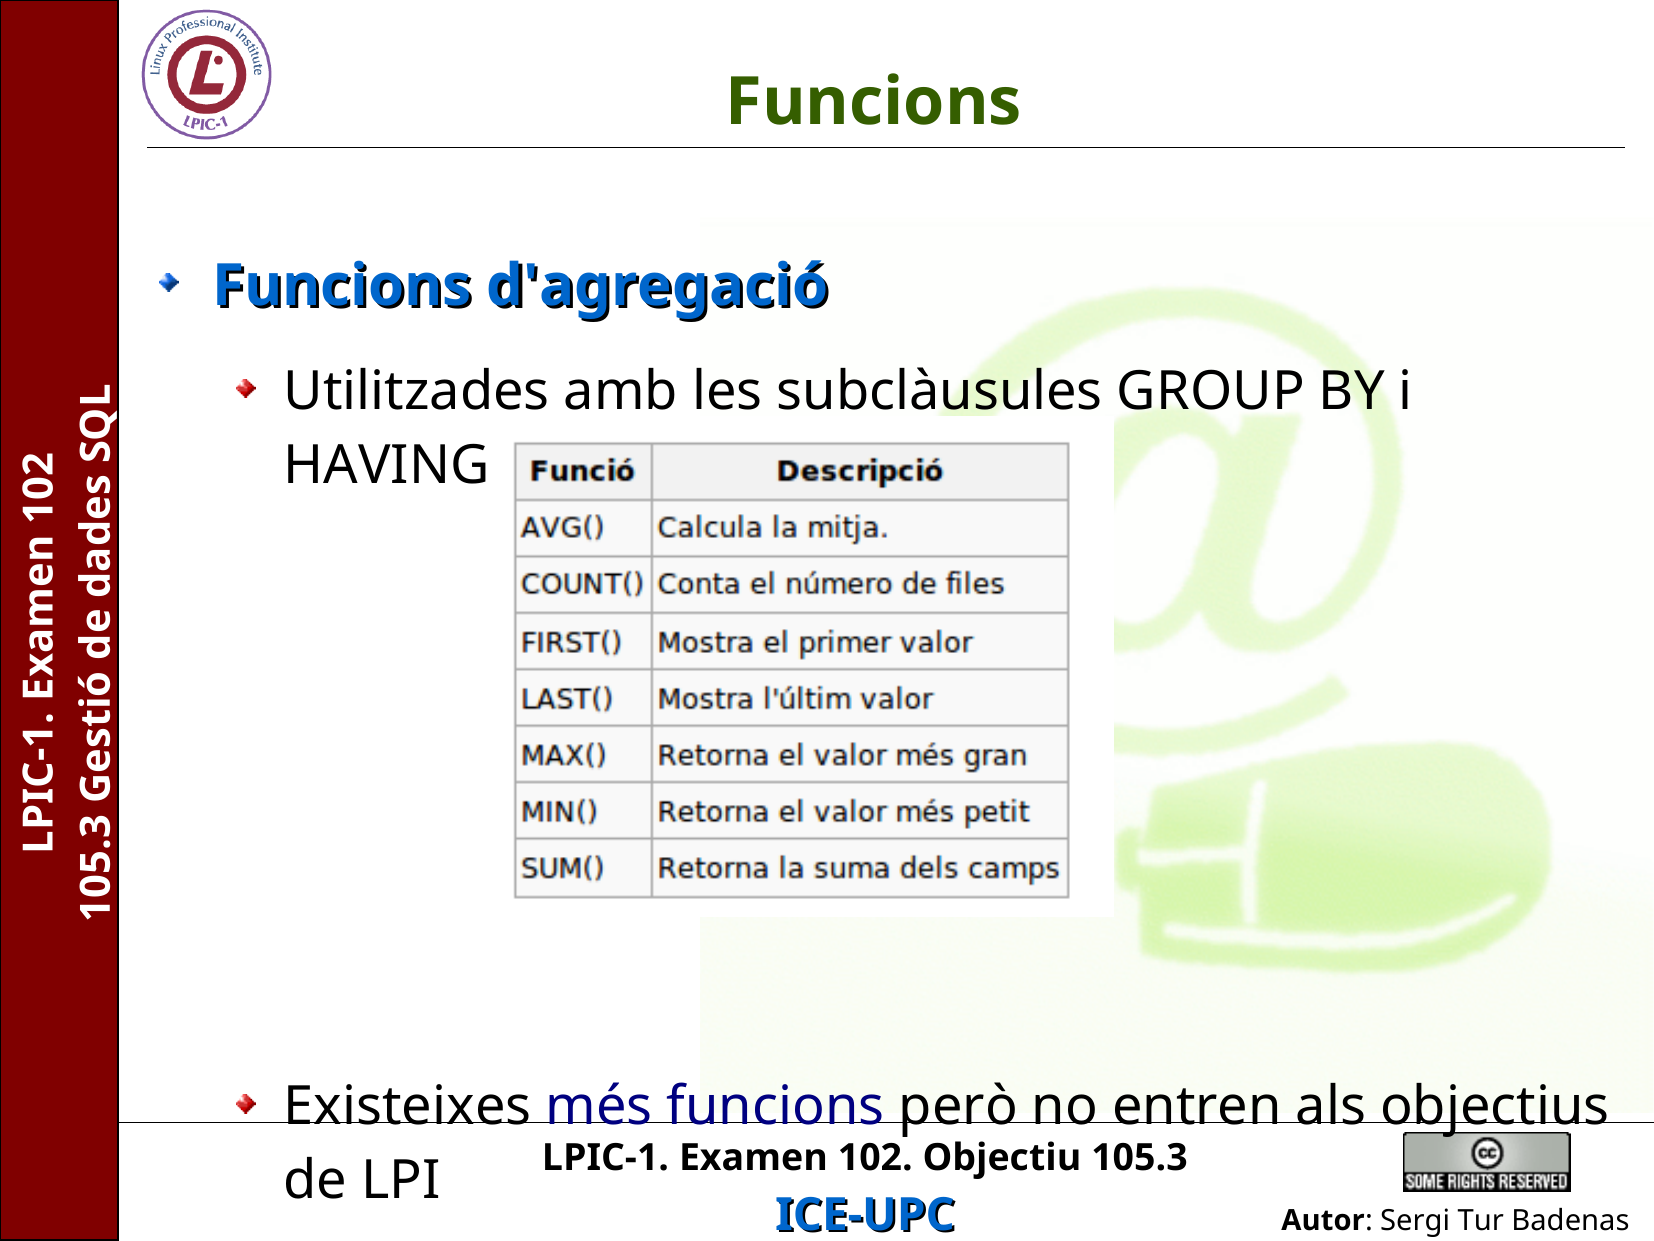

# Funcions
Funcions d'agregació
Utilitzades amb les subclàusules GROUP BY i HAVING
Existeixes més funcions però no entren als objectius de LPI